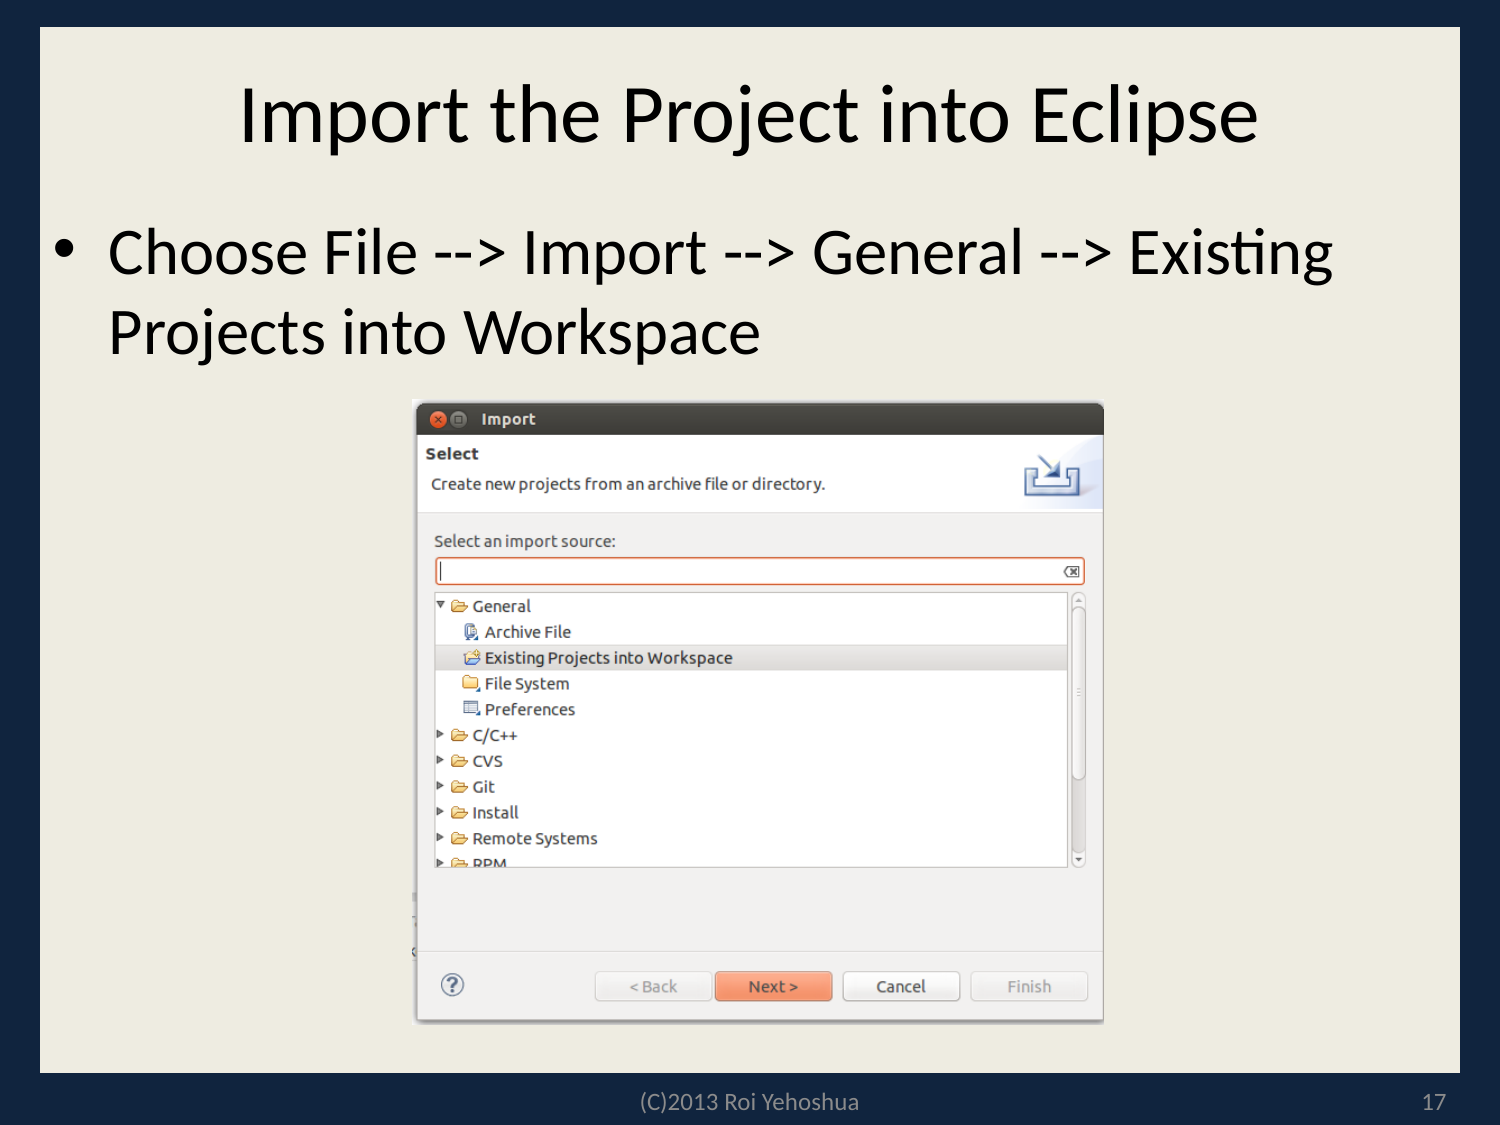

# Import the Project into Eclipse
Choose File --> Import --> General --> Existing Projects into Workspace
(C)2013 Roi Yehoshua